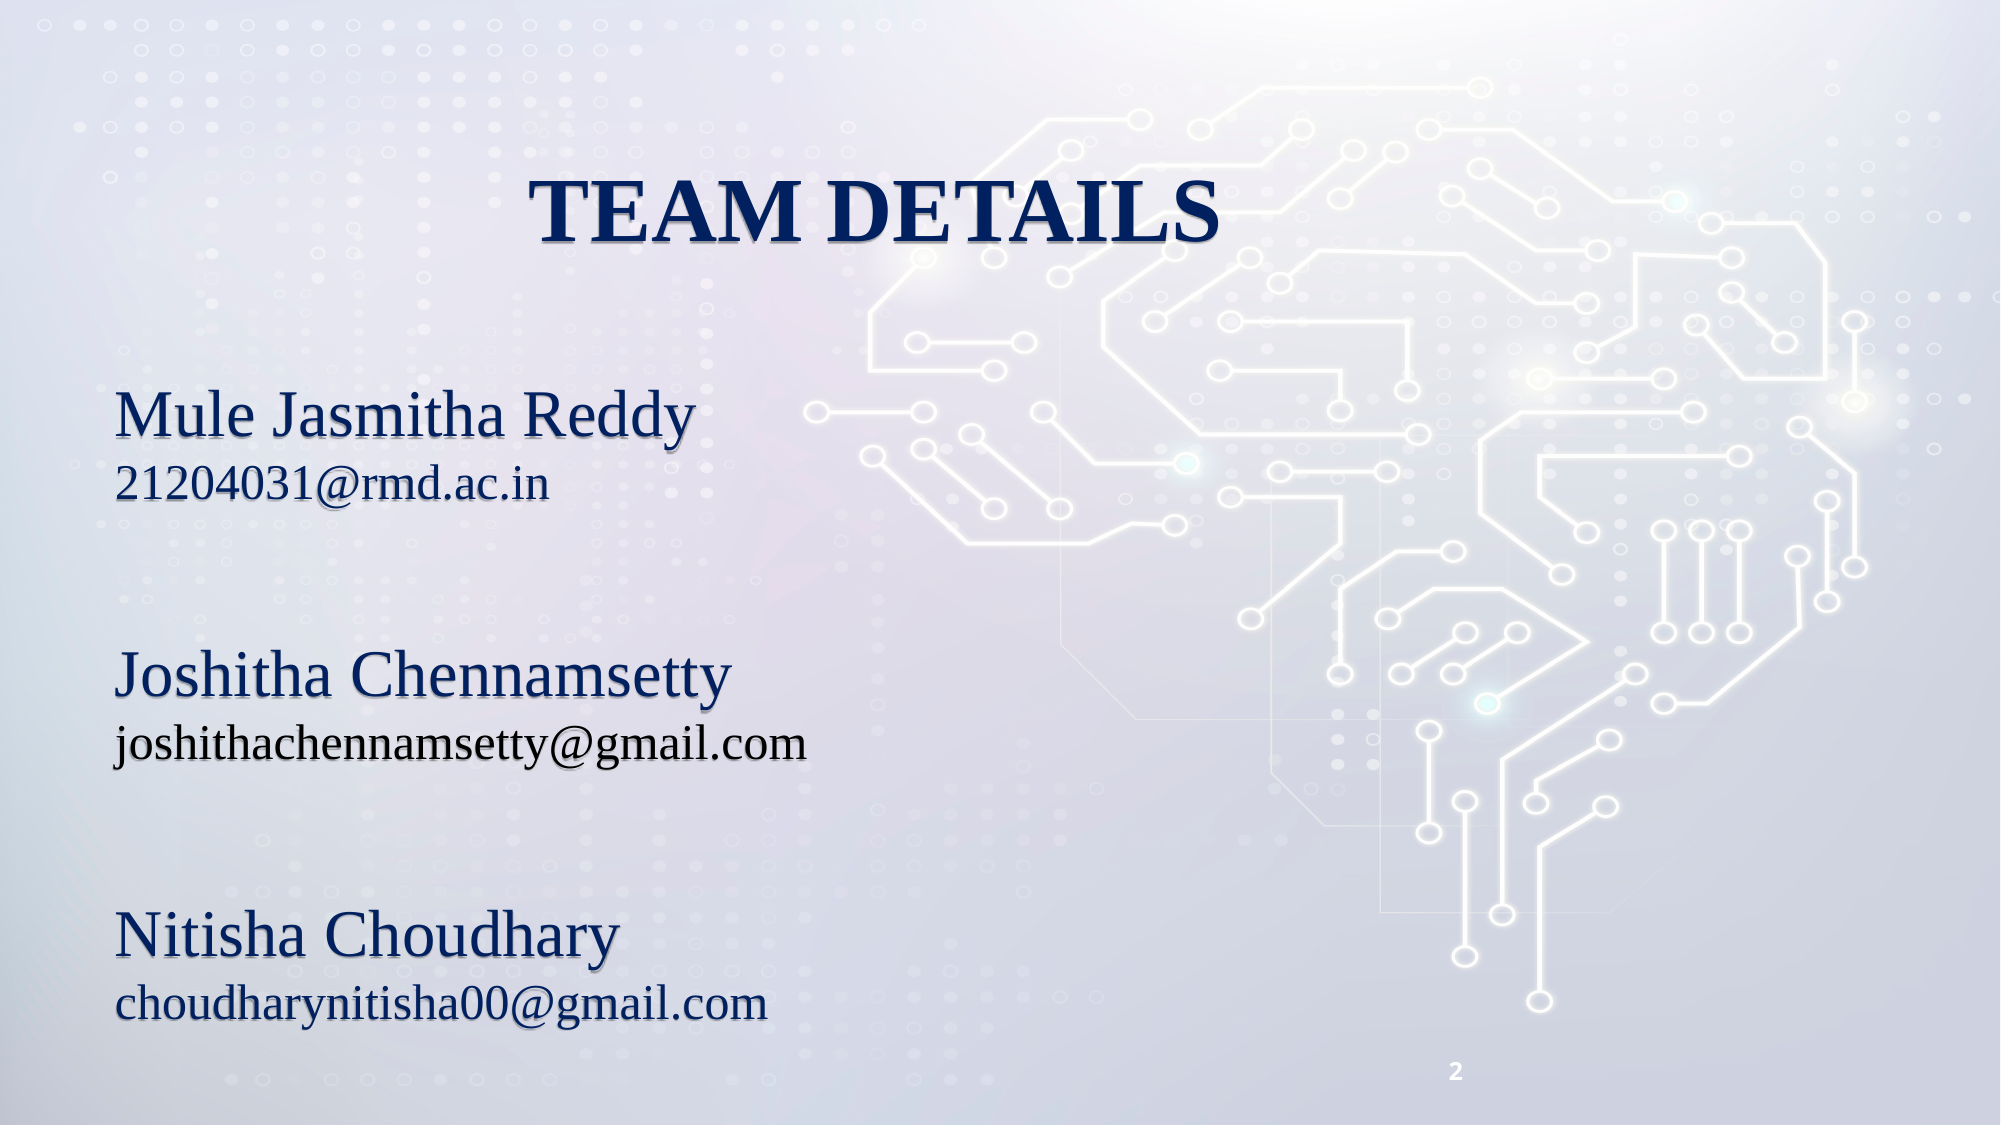

# TEAM DETAILS Mule Jasmitha Reddy 21204031@rmd.ac.in Joshitha Chennamsetty joshithachennamsetty@gmail.com Nitisha Choudhary choudharynitisha00@gmail.com